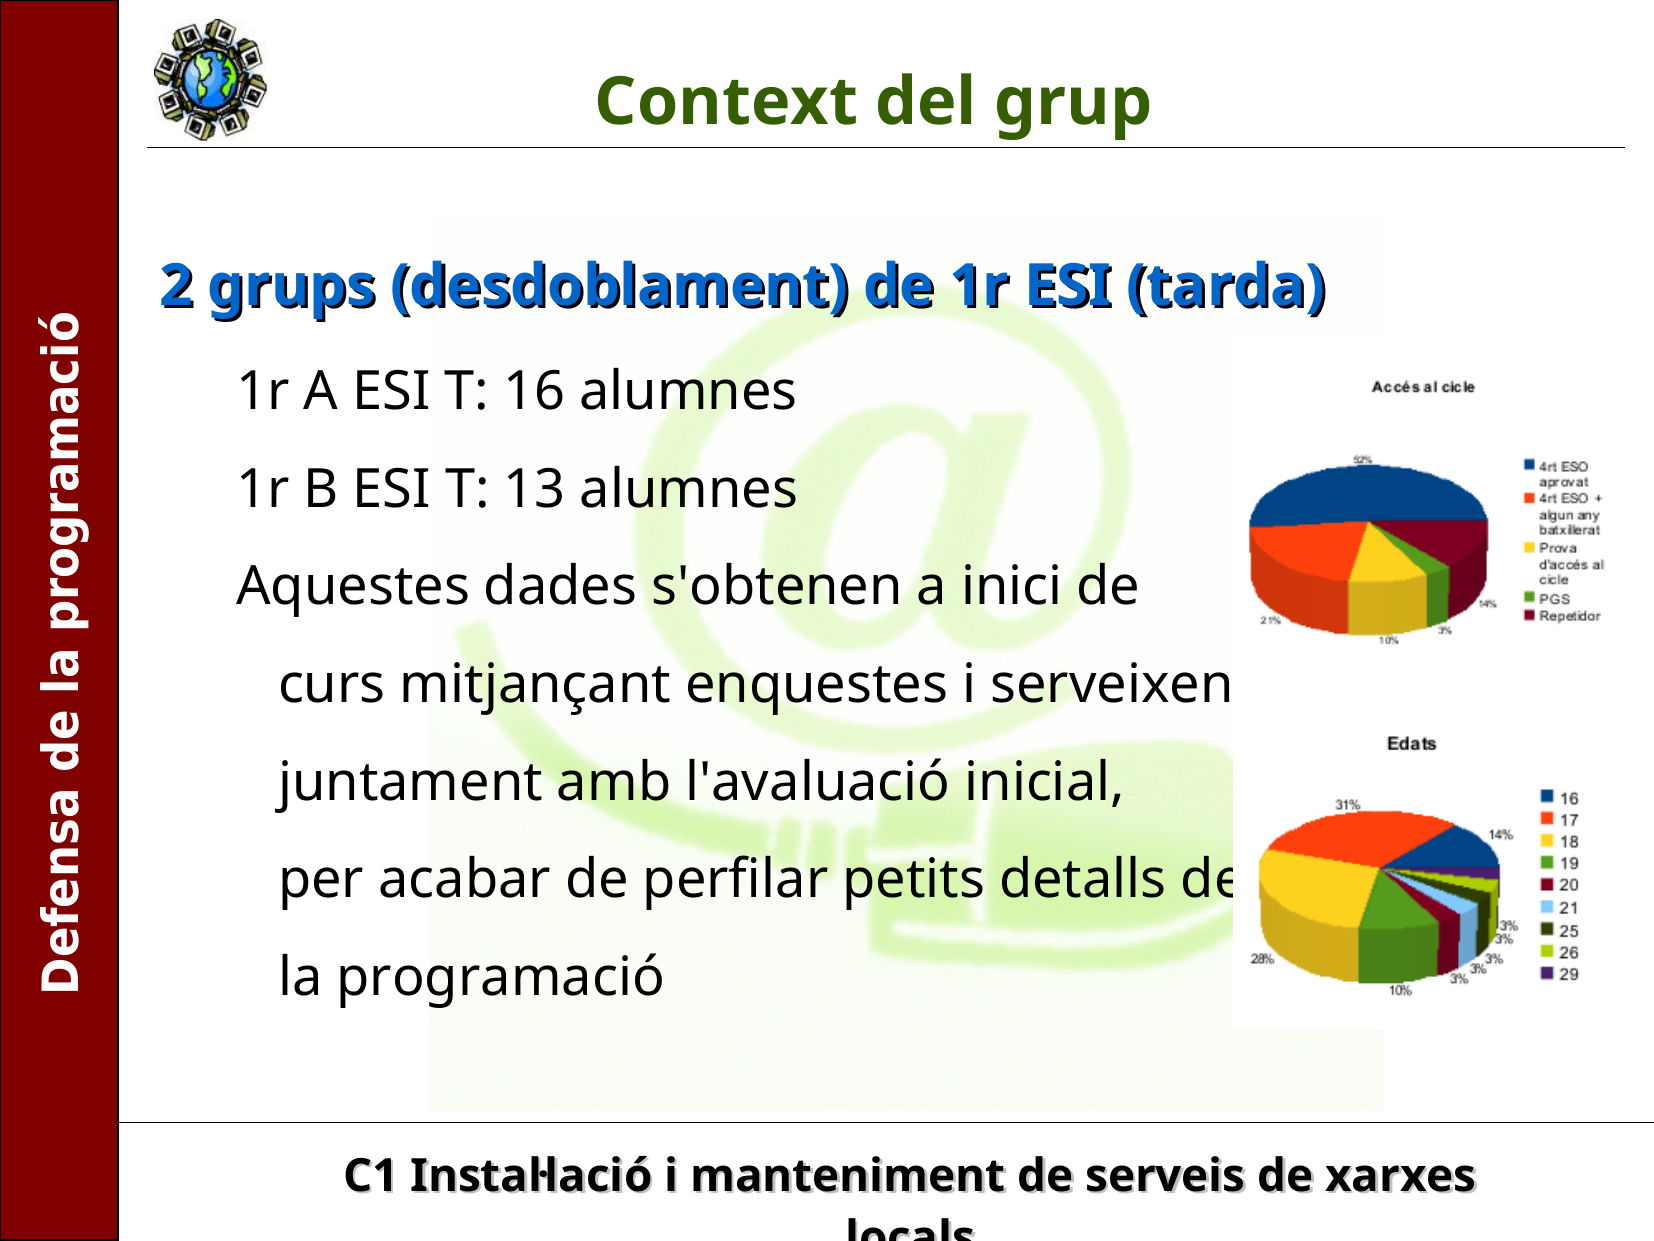

# Context del grup
2 grups (desdoblament) de 1r ESI (tarda)
1r A ESI T: 16 alumnes
1r B ESI T: 13 alumnes
Aquestes dades s'obtenen a inici de
 curs mitjançant enquestes i serveixen,
 juntament amb l'avaluació inicial,
 per acabar de perfilar petits detalls de
 la programació